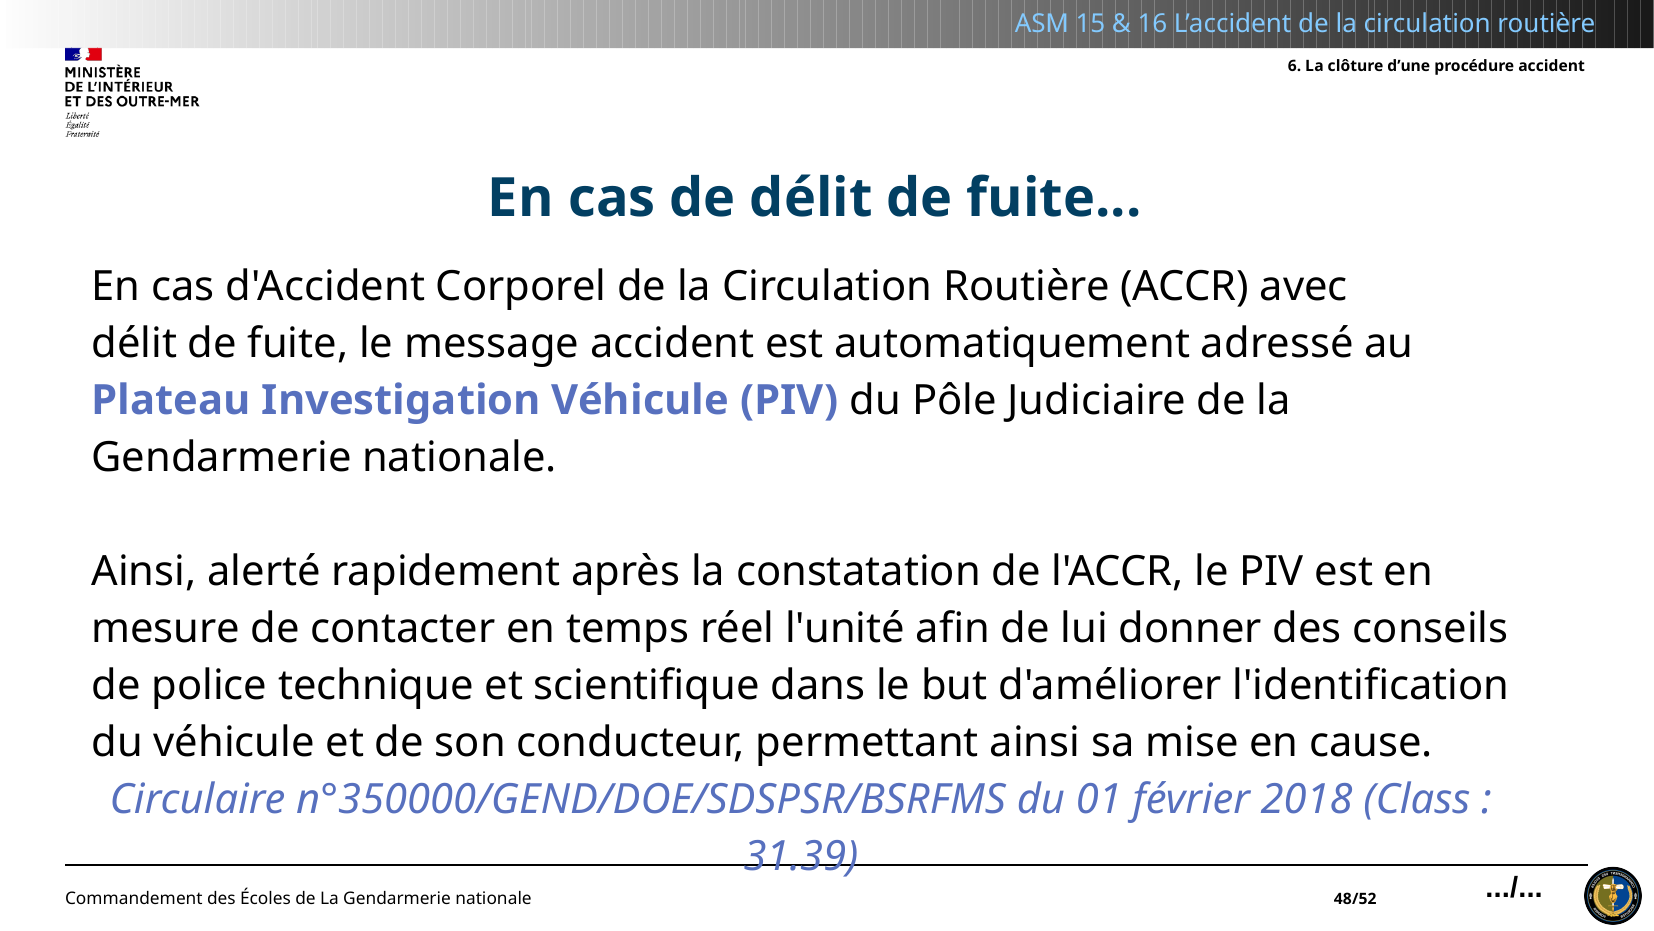

# 6. La clôture d’une procédure accident
 En cas de délit de fuite...
En cas d'Accident Corporel de la Circulation Routière (ACCR) avec
délit de fuite, le message accident est automatiquement adressé au Plateau Investigation Véhicule (PIV) du Pôle Judiciaire de la Gendarmerie nationale.
Ainsi, alerté rapidement après la constatation de l'ACCR, le PIV est en mesure de contacter en temps réel l'unité afin de lui donner des conseils de police technique et scientifique dans le but d'améliorer l'identification du véhicule et de son conducteur, permettant ainsi sa mise en cause.
Circulaire n°350000/GEND/DOE/SDSPSR/BSRFMS du 01 février 2018 (Class : 31.39)
.../...